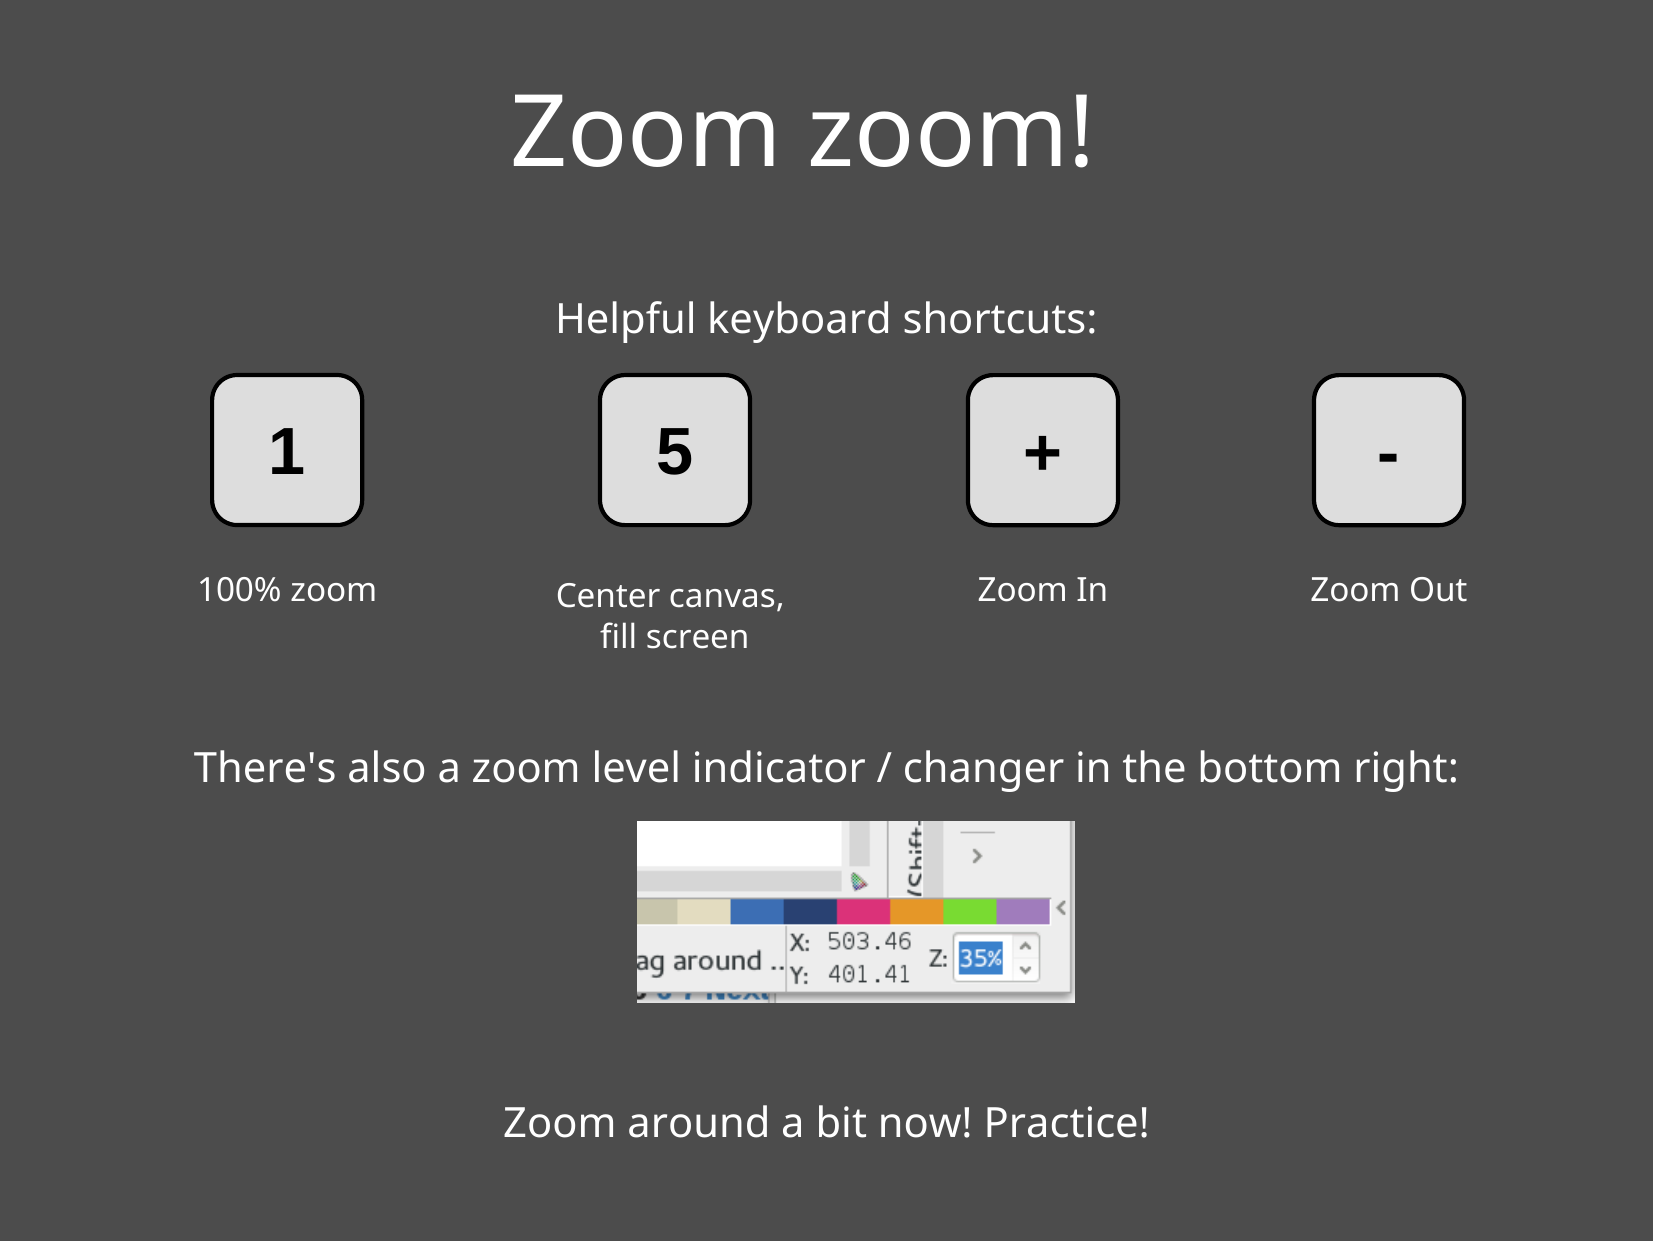

# Zoom zoom!
Helpful keyboard shortcuts:
1
5
+
-
100% zoom
Zoom In
Zoom Out
Center canvas,
fill screen
There's also a zoom level indicator / changer in the bottom right:
Zoom around a bit now! Practice!